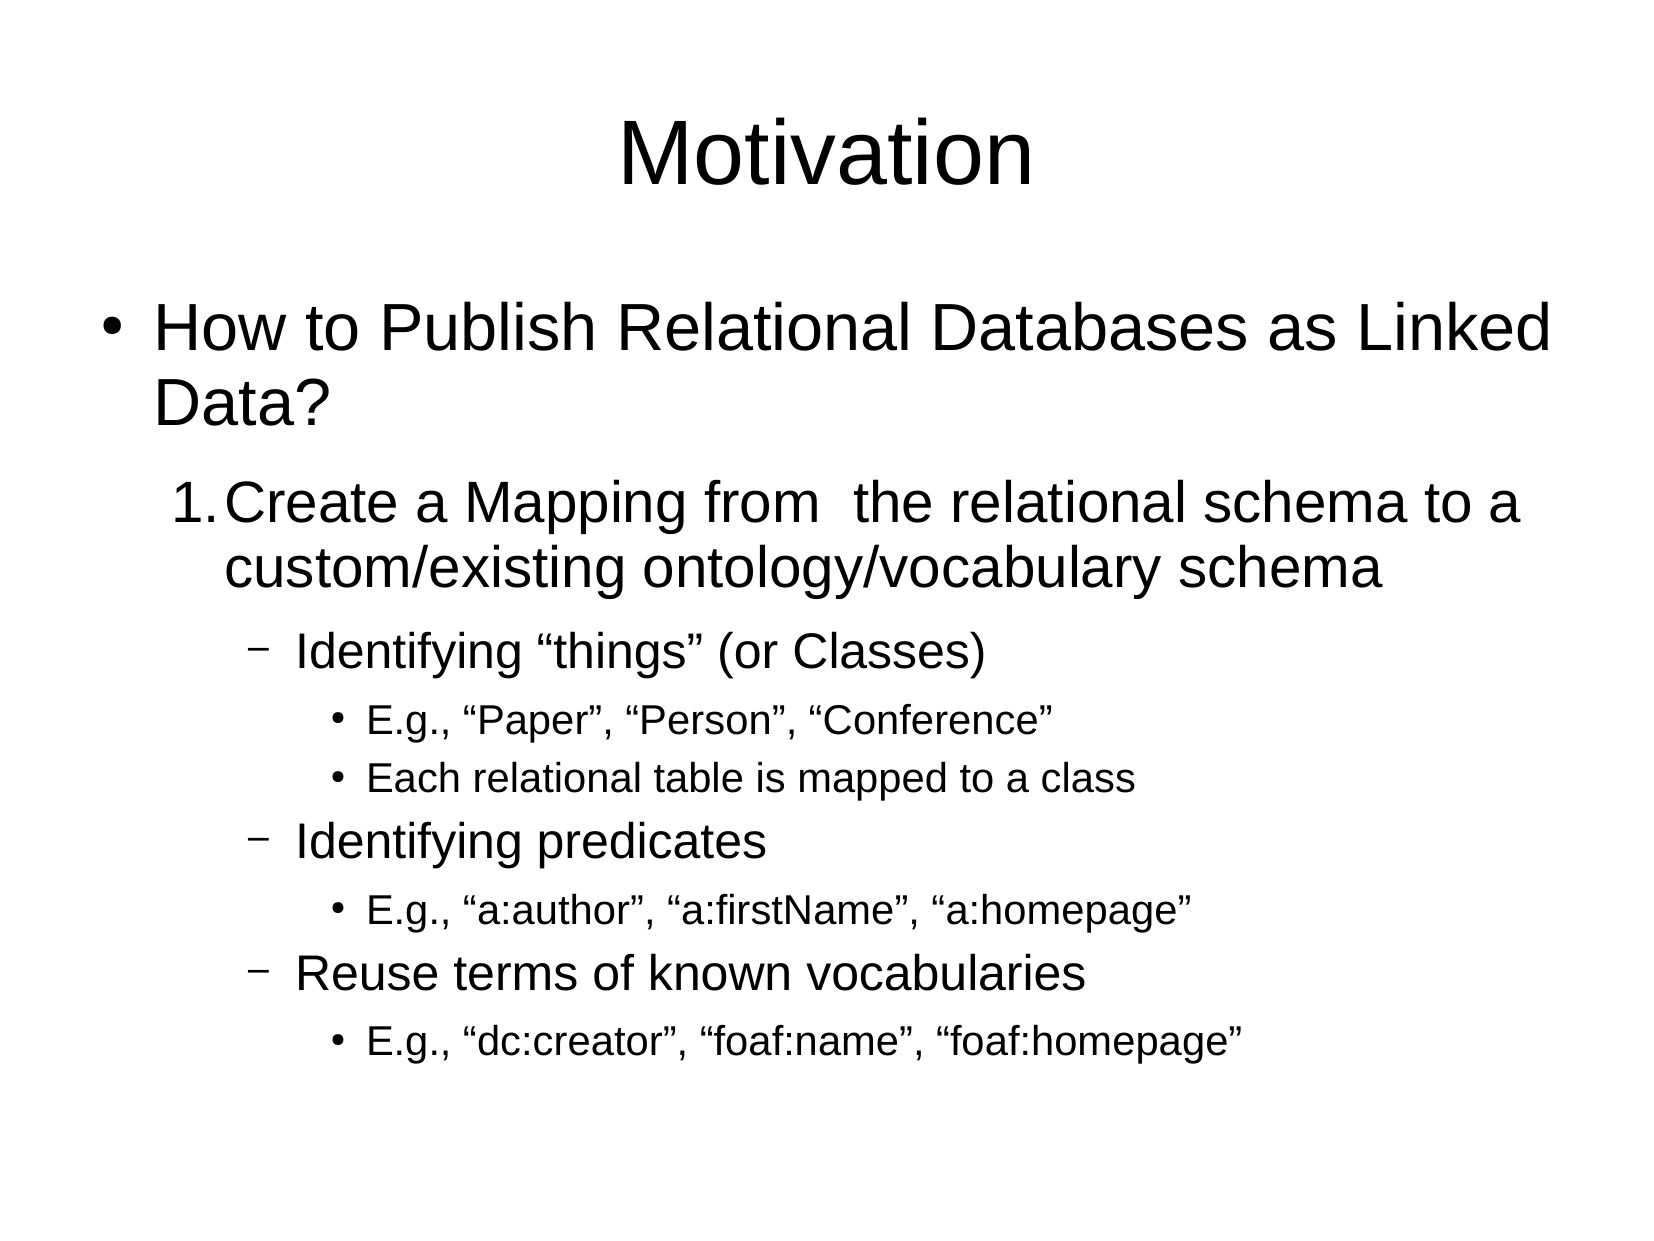

# Motivation
How to Publish Relational Databases as Linked Data?
Create a Mapping from the relational schema to a custom/existing ontology/vocabulary schema
Identifying “things” (or Classes)
E.g., “Paper”, “Person”, “Conference”
Each relational table is mapped to a class
Identifying predicates
E.g., “a:author”, “a:firstName”, “a:homepage”
Reuse terms of known vocabularies
E.g., “dc:creator”, “foaf:name”, “foaf:homepage”